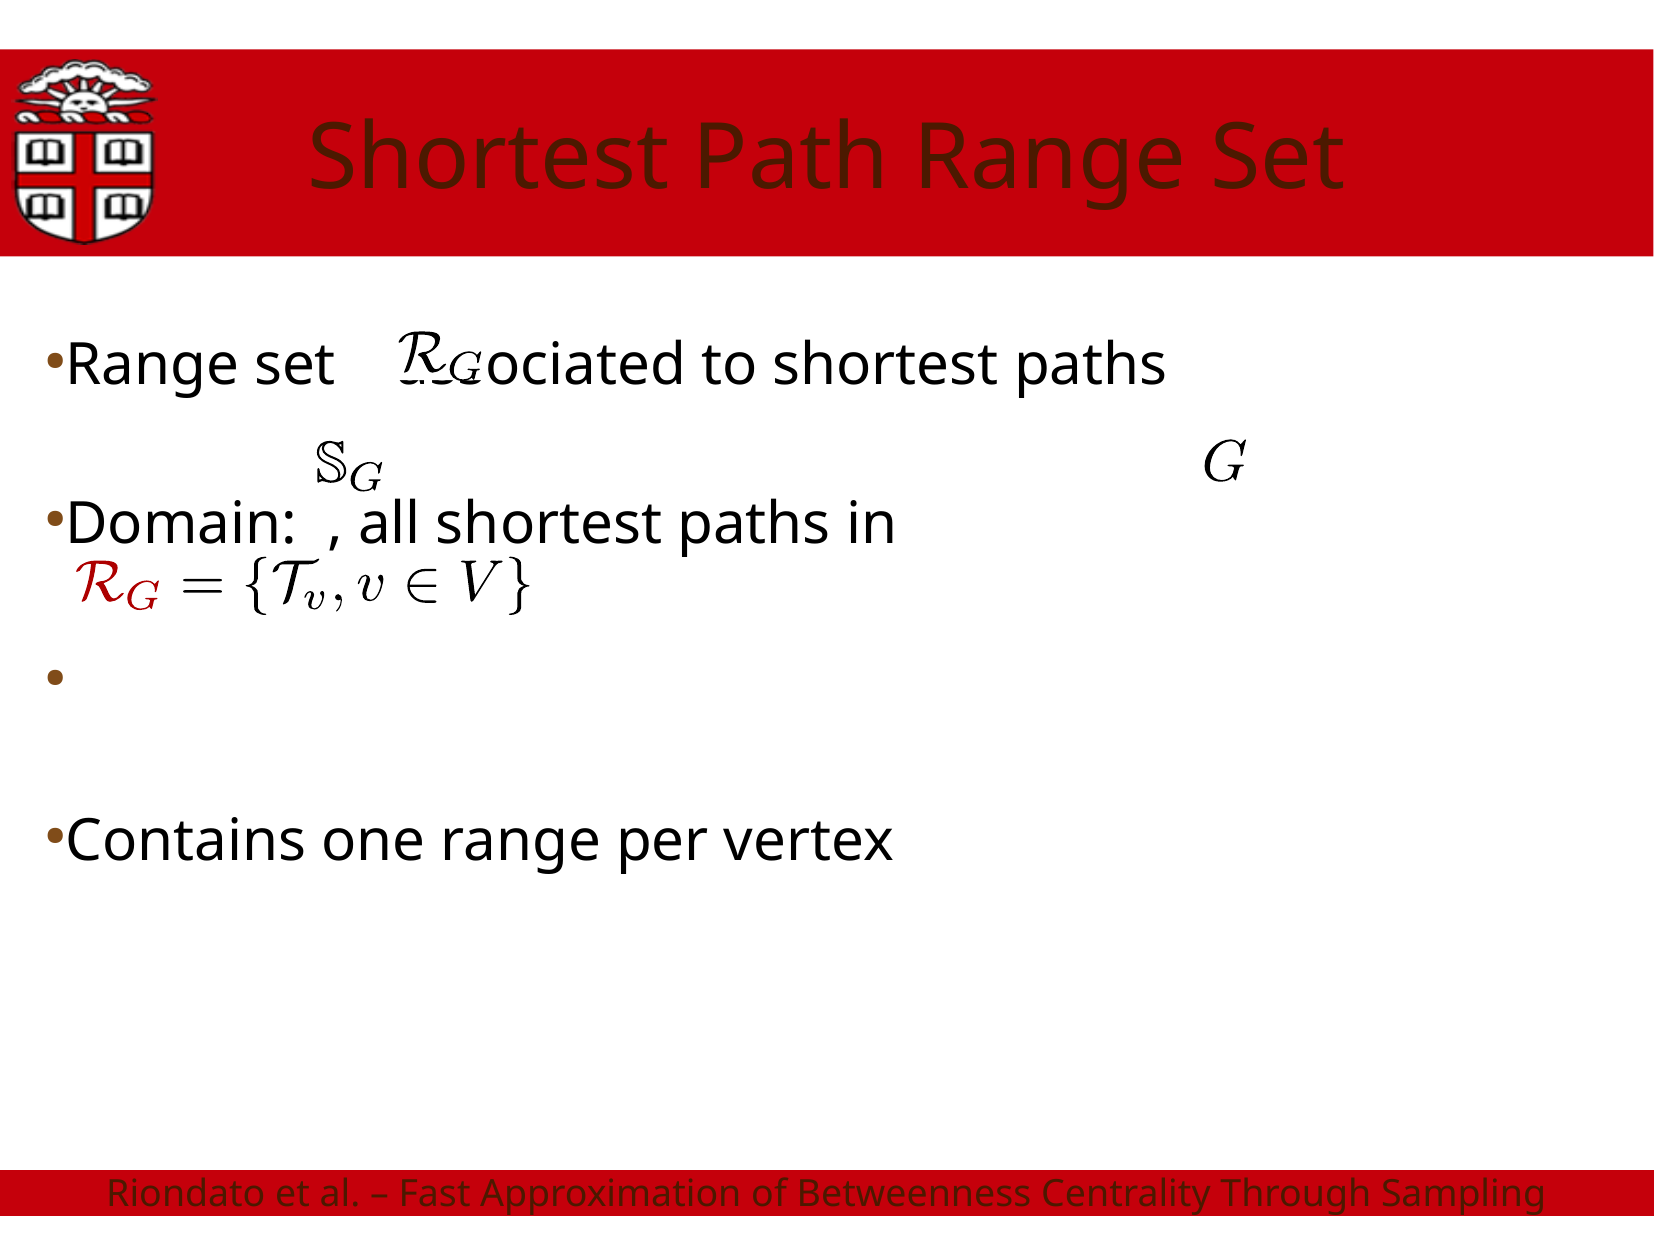

# Shortest Path Range Set
Range set associated to shortest paths
Domain: , all shortest paths in
Contains one range per vertex
Riondato et al. – Fast Approximation of Betweenness Centrality Through Sampling